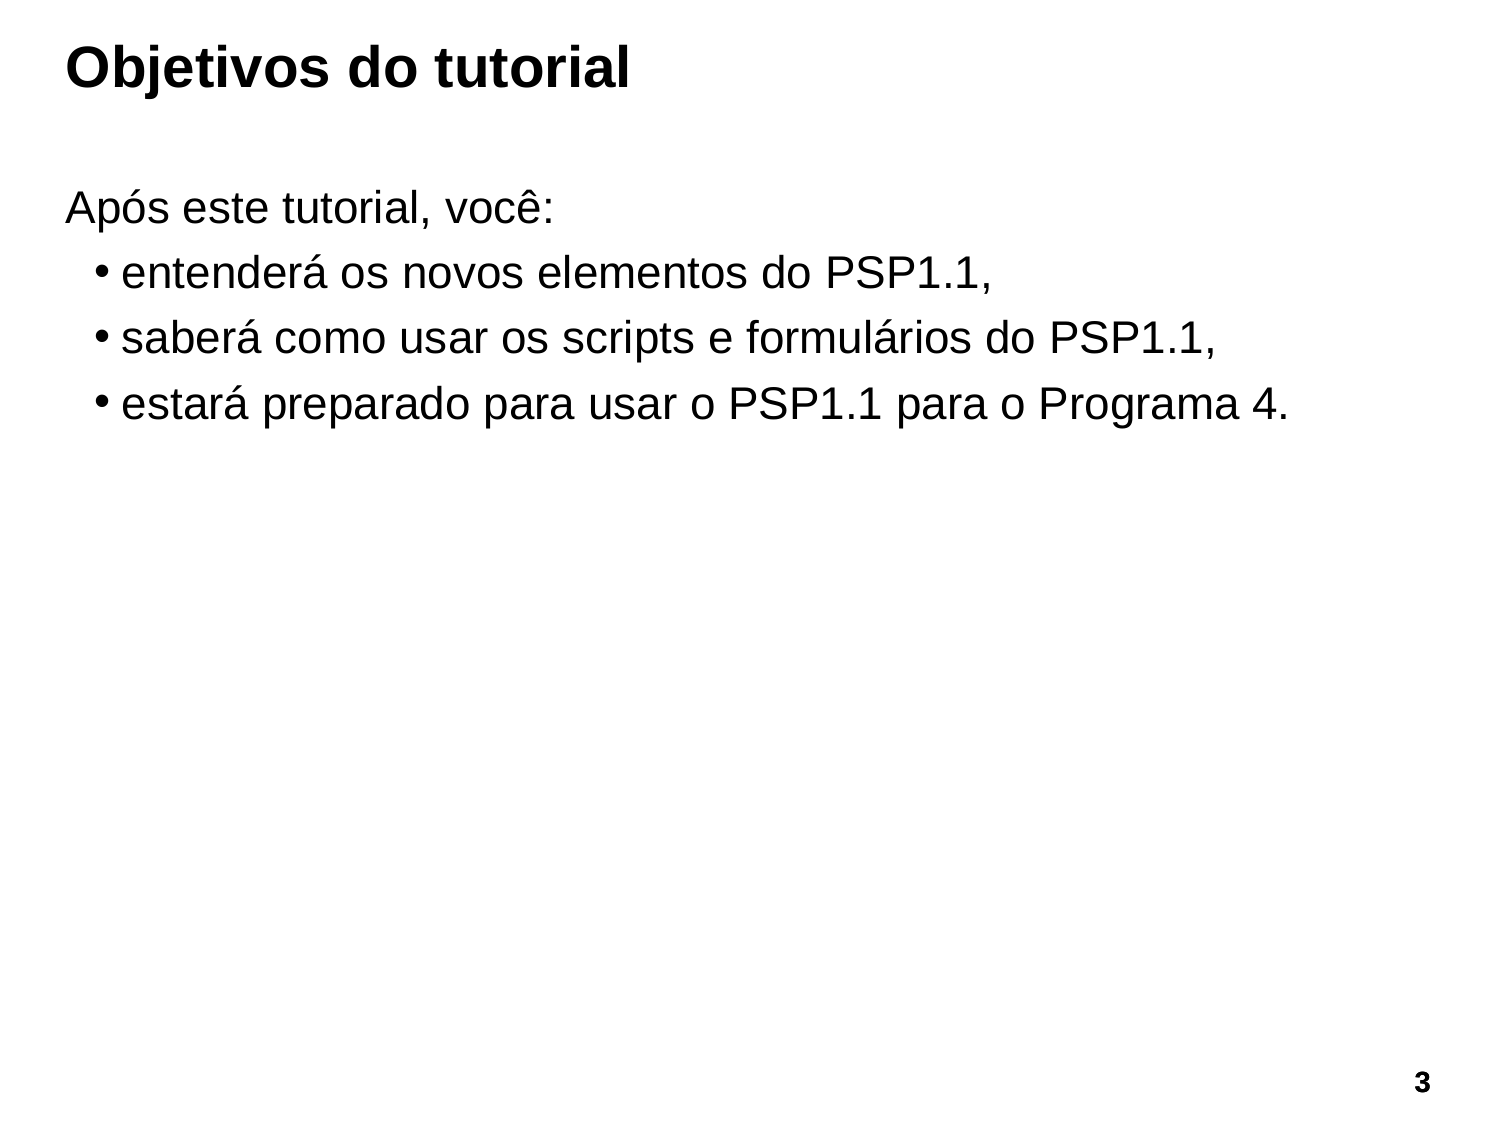

# Objetivos do tutorial
Após este tutorial, você:
entenderá os novos elementos do PSP1.1,
saberá como usar os scripts e formulários do PSP1.1,
estará preparado para usar o PSP1.1 para o Programa 4.